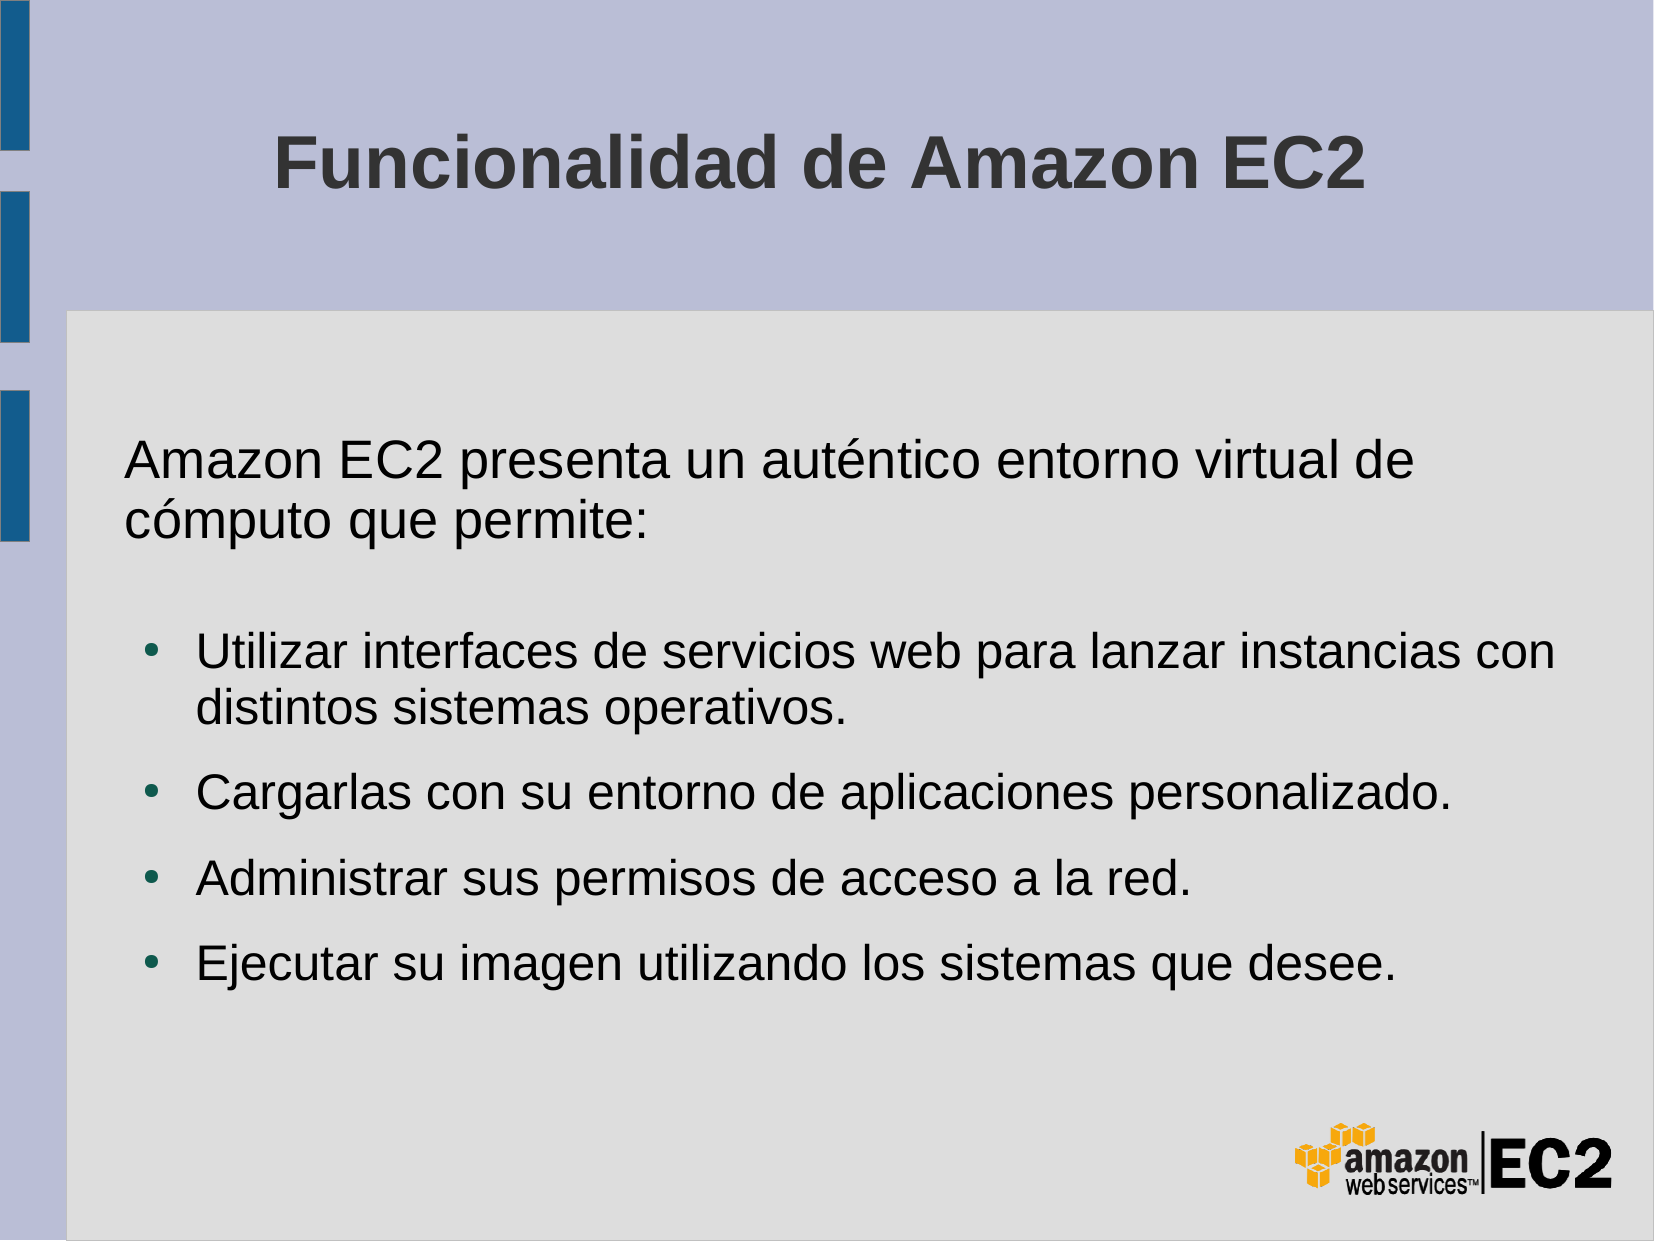

# Funcionalidad de Amazon EC2
Amazon EC2 presenta un auténtico entorno virtual de cómputo que permite:
Utilizar interfaces de servicios web para lanzar instancias con distintos sistemas operativos.
Cargarlas con su entorno de aplicaciones personalizado.
Administrar sus permisos de acceso a la red.
Ejecutar su imagen utilizando los sistemas que desee.